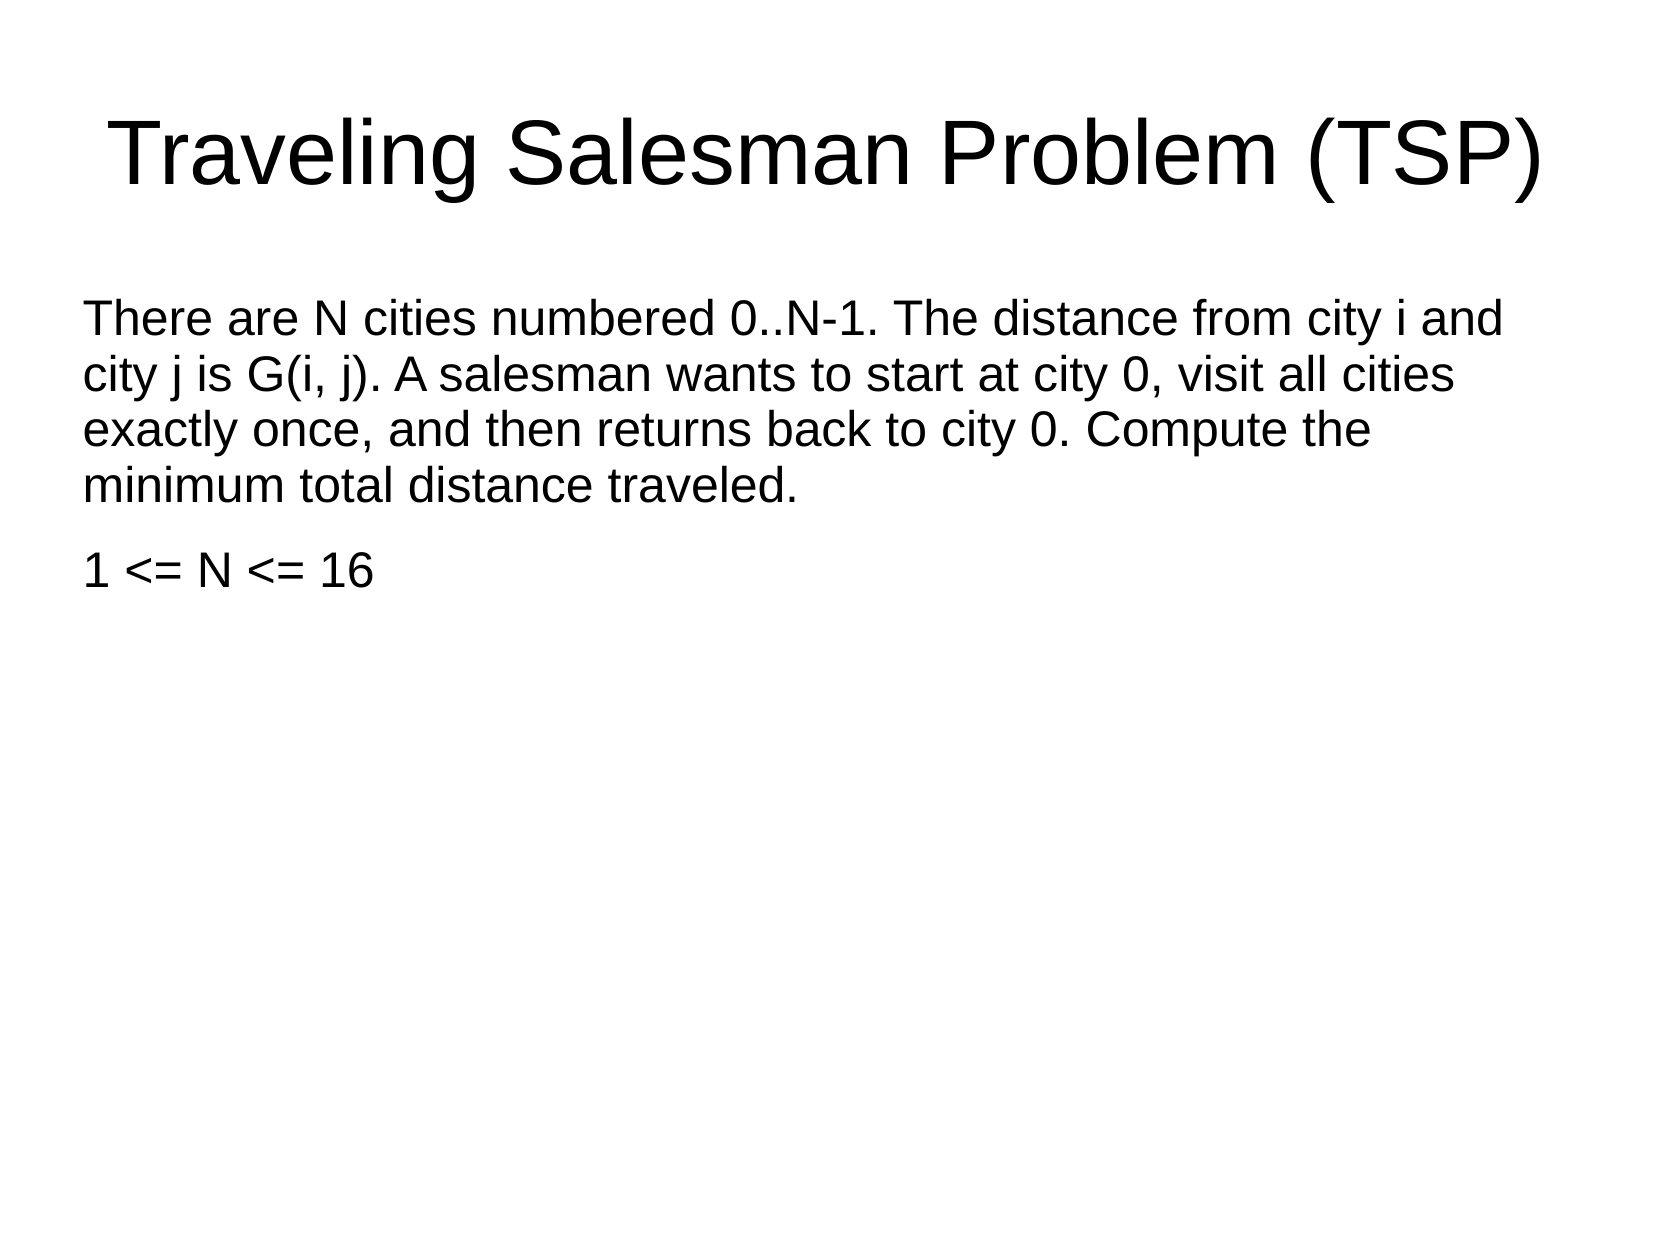

# Traveling Salesman Problem (TSP)
There are N cities numbered 0..N-1. The distance from city i and city j is G(i, j). A salesman wants to start at city 0, visit all cities exactly once, and then returns back to city 0. Compute the minimum total distance traveled.
1 <= N <= 16